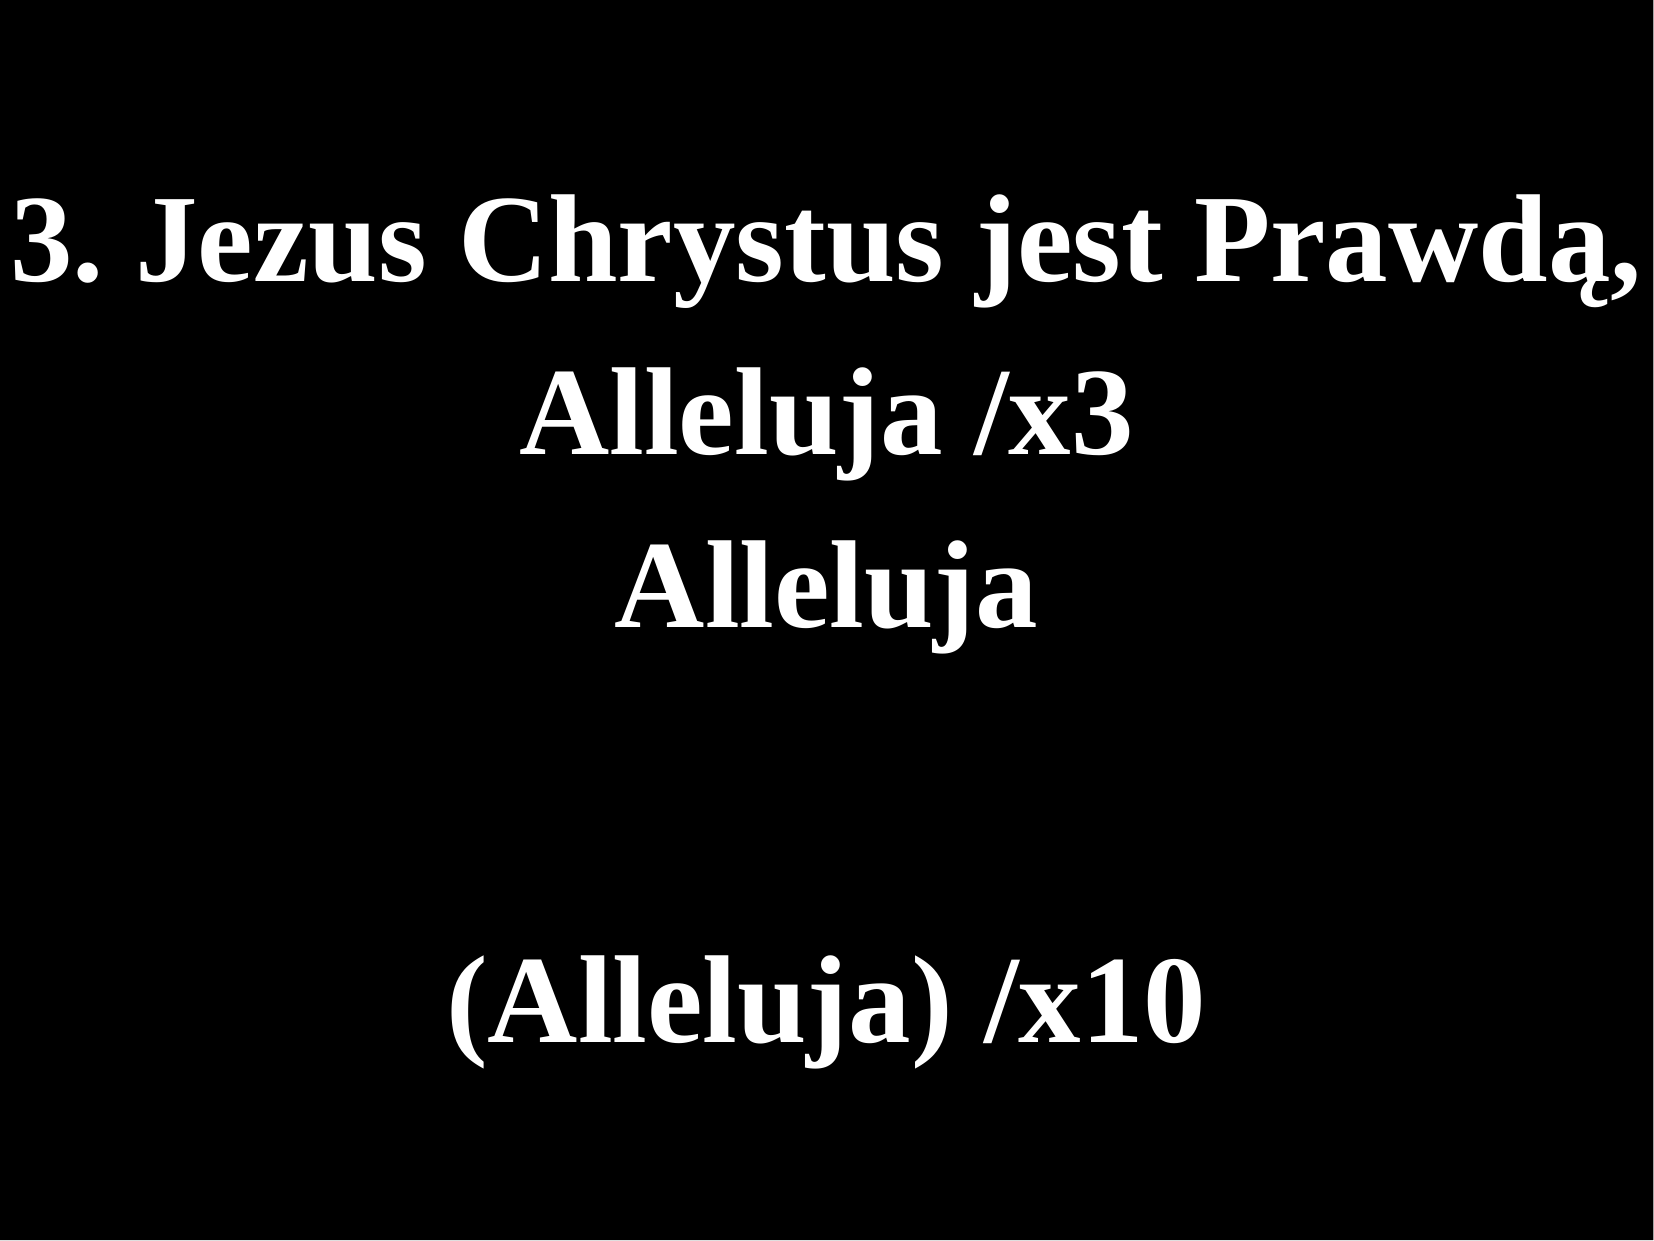

# 3. Jezus Chrystus jest Prawdą, ppp Alleluja /x3 ppp Alleluja (Alleluja) /x10